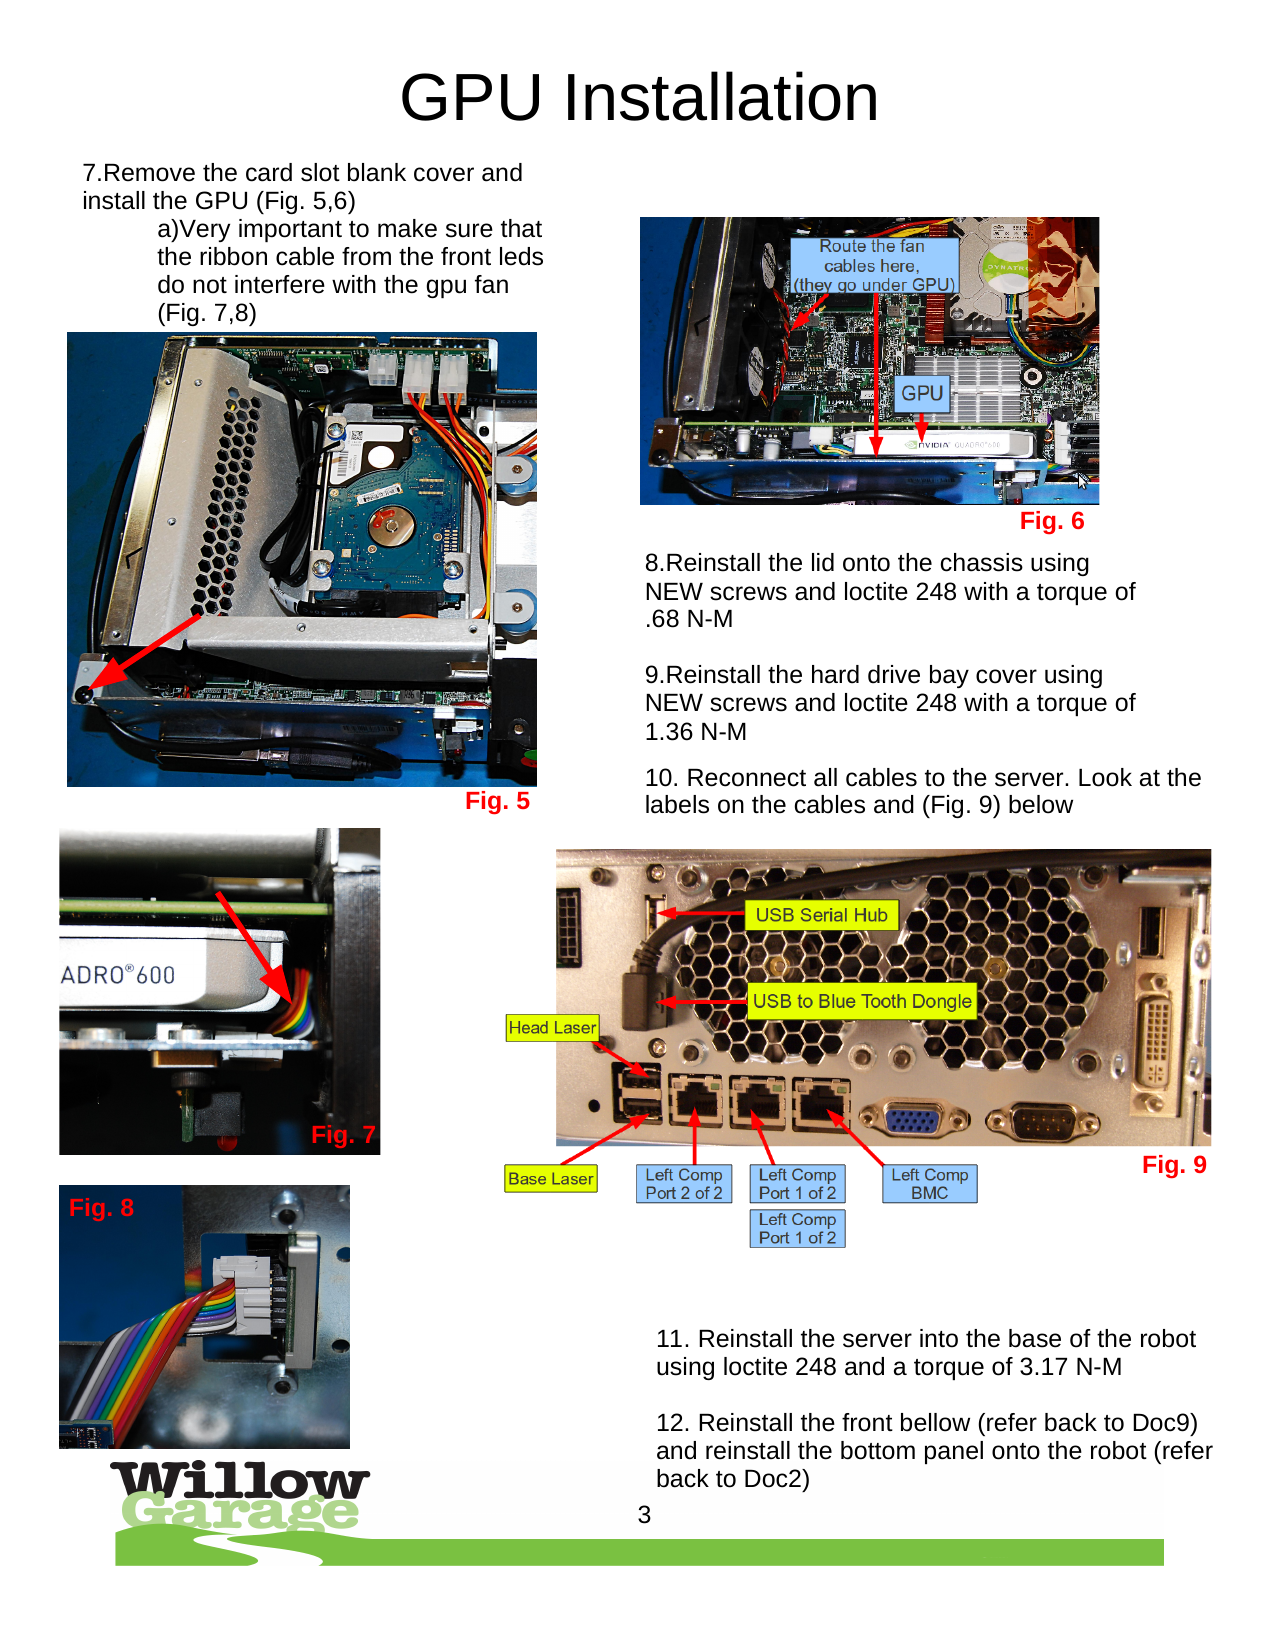

# GPU Installation
Remove the card slot blank cover and install the GPU (Fig. 5,6)
Very important to make sure that the ribbon cable from the front leds do not interfere with the gpu fan (Fig. 7,8)
Fig. 6
Reinstall the lid onto the chassis using NEW screws and loctite 248 with a torque of .68 N-M
Reinstall the hard drive bay cover using NEW screws and loctite 248 with a torque of 1.36 N-M
 Reconnect all cables to the server. Look at the labels on the cables and (Fig. 9) below
Fig. 5
Fig. 7
Fig. 9
Fig. 8
 Reinstall the server into the base of the robot using loctite 248 and a torque of 3.17 N-M
 Reinstall the front bellow (refer back to Doc9) and reinstall the bottom panel onto the robot (refer back to Doc2)
3